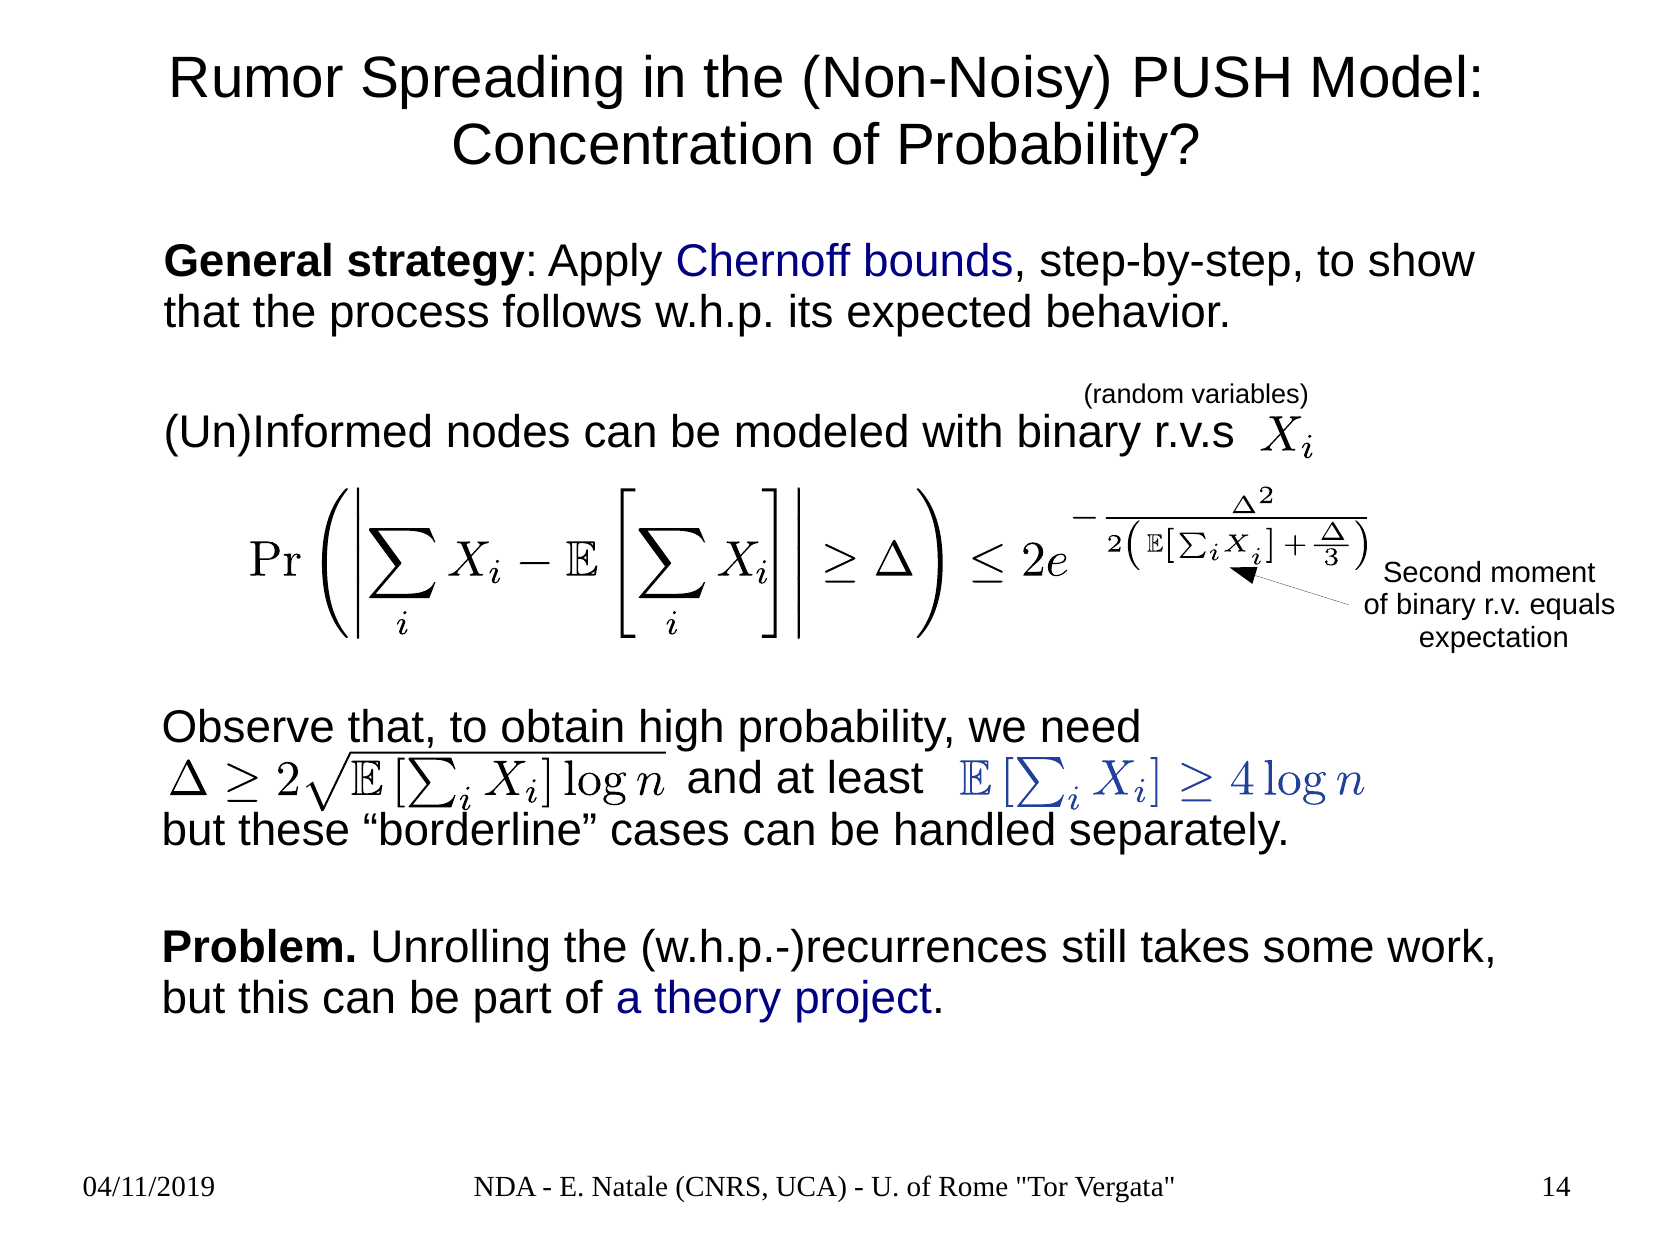

# Rumor Spreading in the (Non-Noisy) PUSH Model: Concentration of Probability?
General strategy: Apply Chernoff bounds, step-by-step, to show that the process follows w.h.p. its expected behavior.
(random variables)
(Un)Informed nodes can be modeled with binary r.v.s
Second moment
of binary r.v. equals
expectation
Observe that, to obtain high probability, we need
							and at least
but these “borderline” cases can be handled separately.
Problem. Unrolling the (w.h.p.-)recurrences still takes some work,
but this can be part of a theory project.
04/11/2019
NDA - E. Natale (CNRS, UCA) - U. of Rome "Tor Vergata"
14